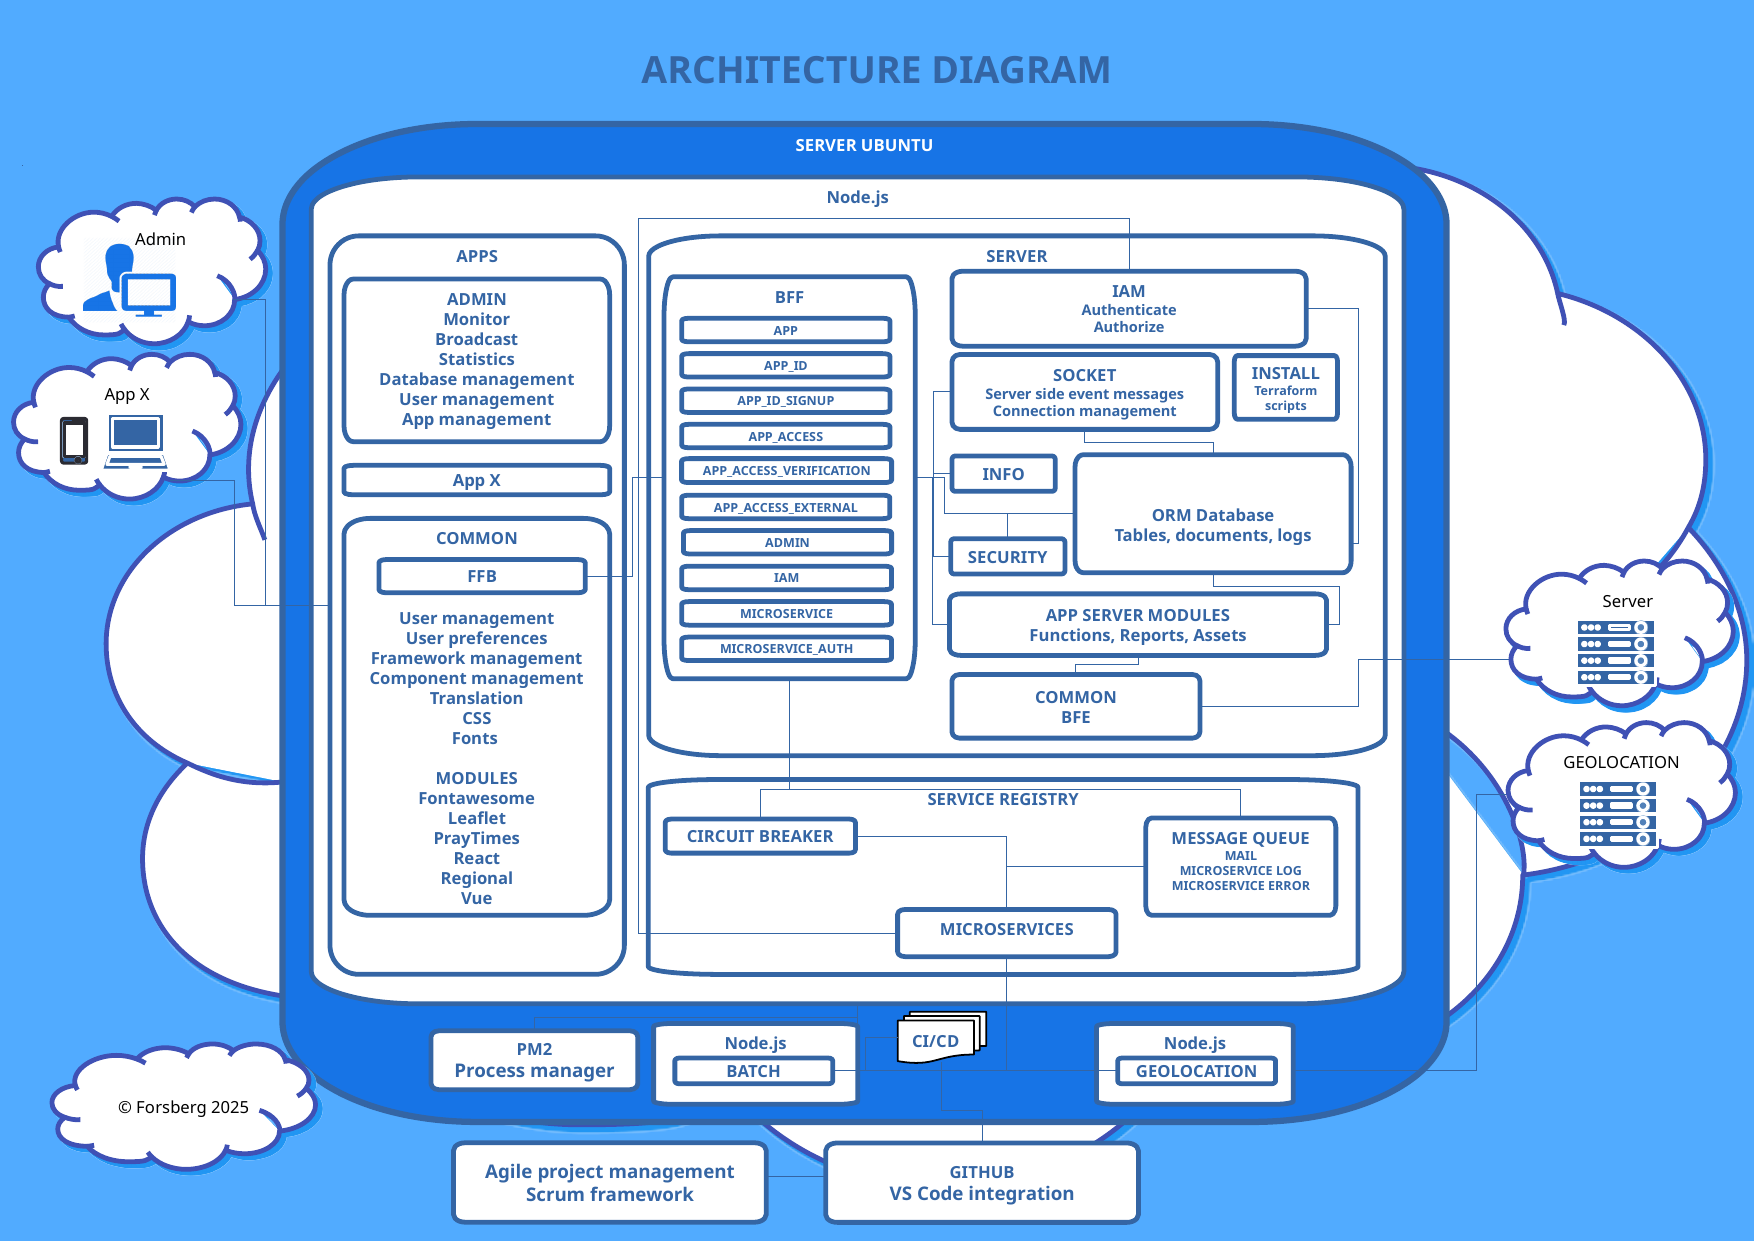

ARCHITECTURE DIAGRAM
SERVER UBUNTU
Node.js
APPS
SERVER
IAM
Authenticate
Authorize
BFF
ADMIN
Monitor
Broadcast
Statistics
Database management
User management
App management
APP
APP_ID
SOCKET
Server side event messages
Connection management
INSTALL
Terraform
scripts
APP_ID_SIGNUP
APP_ACCESS
ORM Database
Tables, documents, logs
INFO
APP_ACCESS_VERIFICATION
App X
APP_ACCESS_EXTERNAL
COMMON
User management
User preferences
Framework management
Component management
Translation
CSS
Fonts
MODULES
Fontawesome
Leaflet
PrayTimes
React
Regional
Vue
ADMIN
SECURITY
FFB
IAM
APP SERVER MODULES
Functions, Reports, Assets
MICROSERVICE
MICROSERVICE_AUTH
COMMON
BFE
SERVICE REGISTRY
MESSAGE QUEUE
MAIL
MICROSERVICE LOG
MICROSERVICE ERROR
CIRCUIT BREAKER
MICROSERVICES
CI/CD
Node.js
Node.js
PM2
Process manager
BATCH
GEOLOCATION
Agile project management
Scrum framework
GITHUB
VS Code integration
 Admin
App X
 Server
GEOLOCATION
© Forsberg 2025